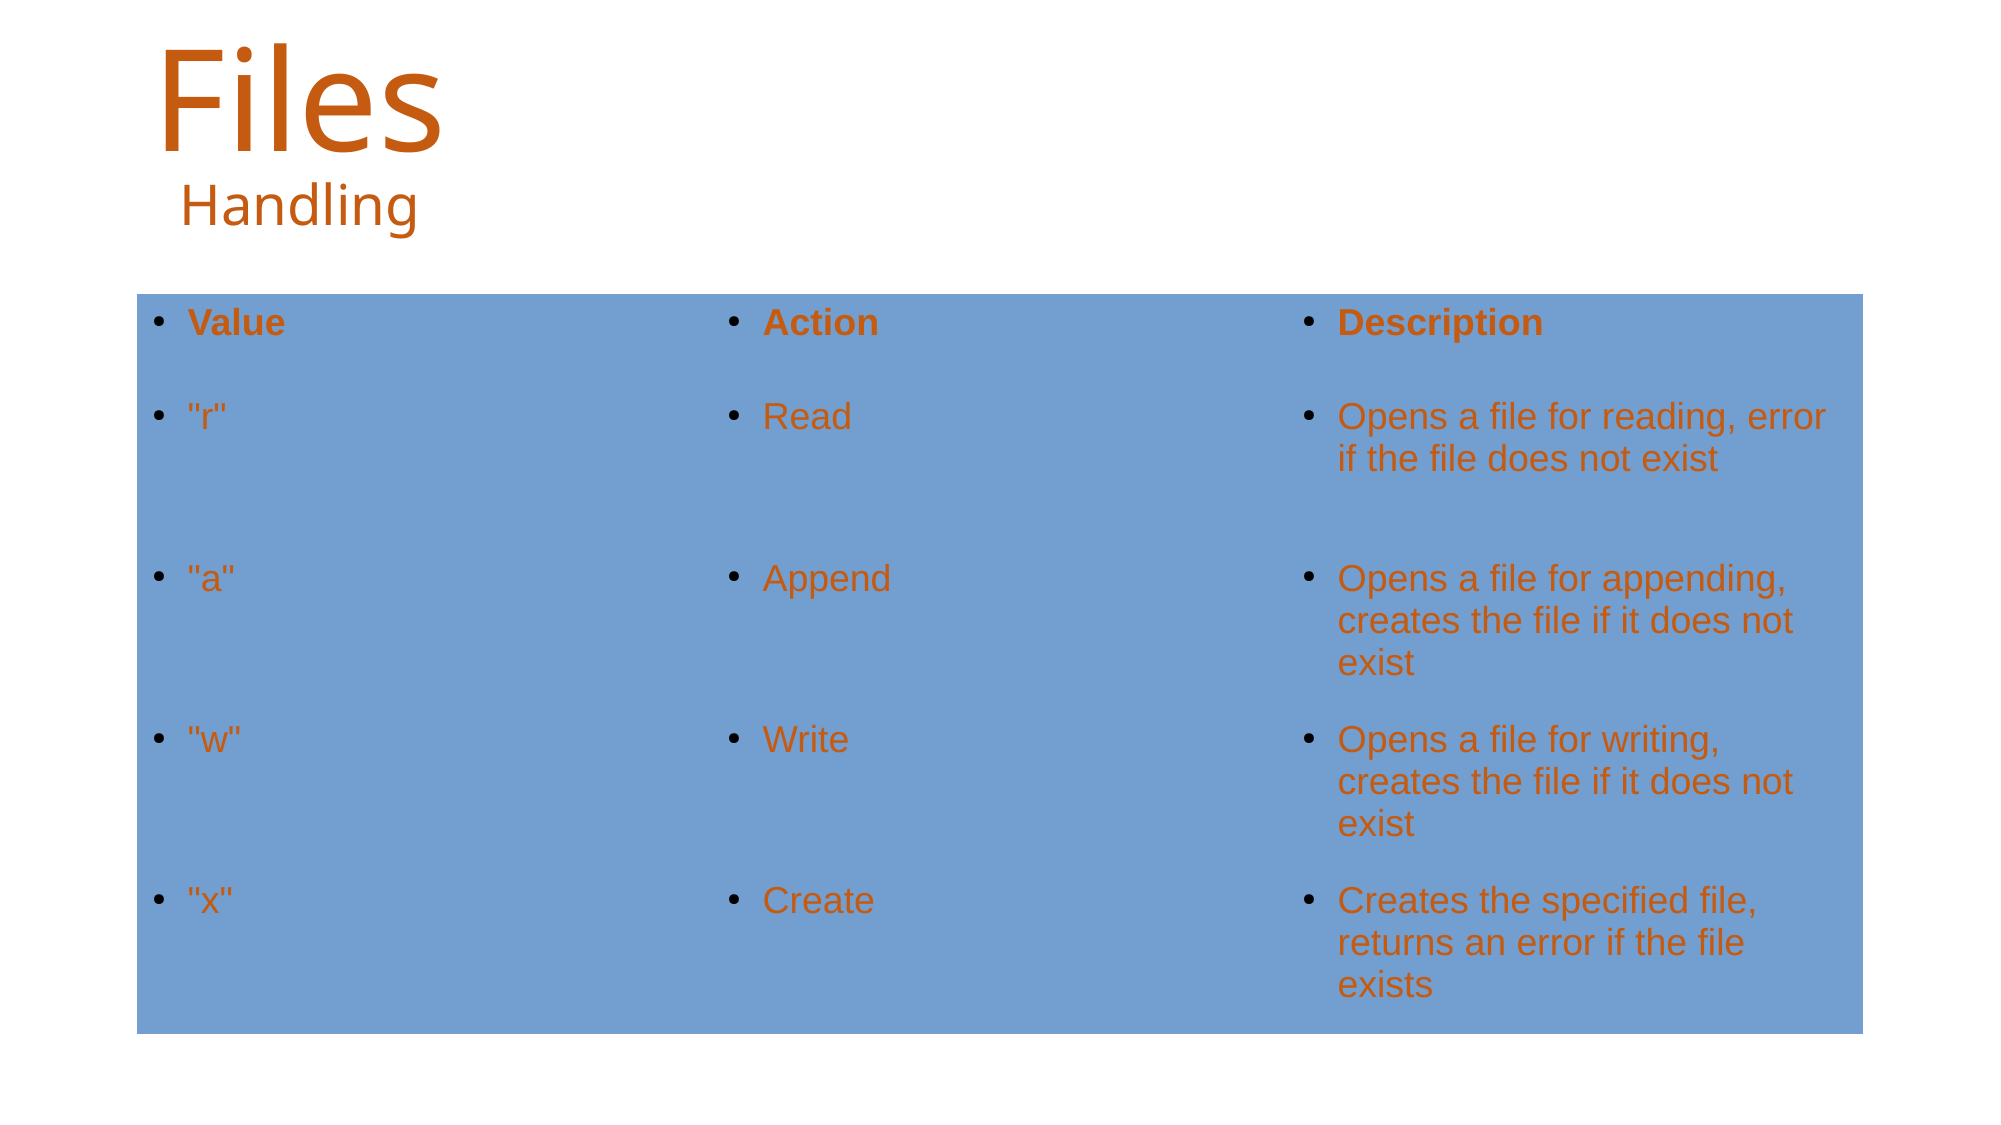

# Files
Handling
| Value | Action | Description |
| --- | --- | --- |
| "r" | Read | Opens a file for reading, error if the file does not exist |
| "a" | Append | Opens a file for appending, creates the file if it does not exist |
| "w" | Write | Opens a file for writing, creates the file if it does not exist |
| "x" | Create | Creates the specified file, returns an error if the file exists |